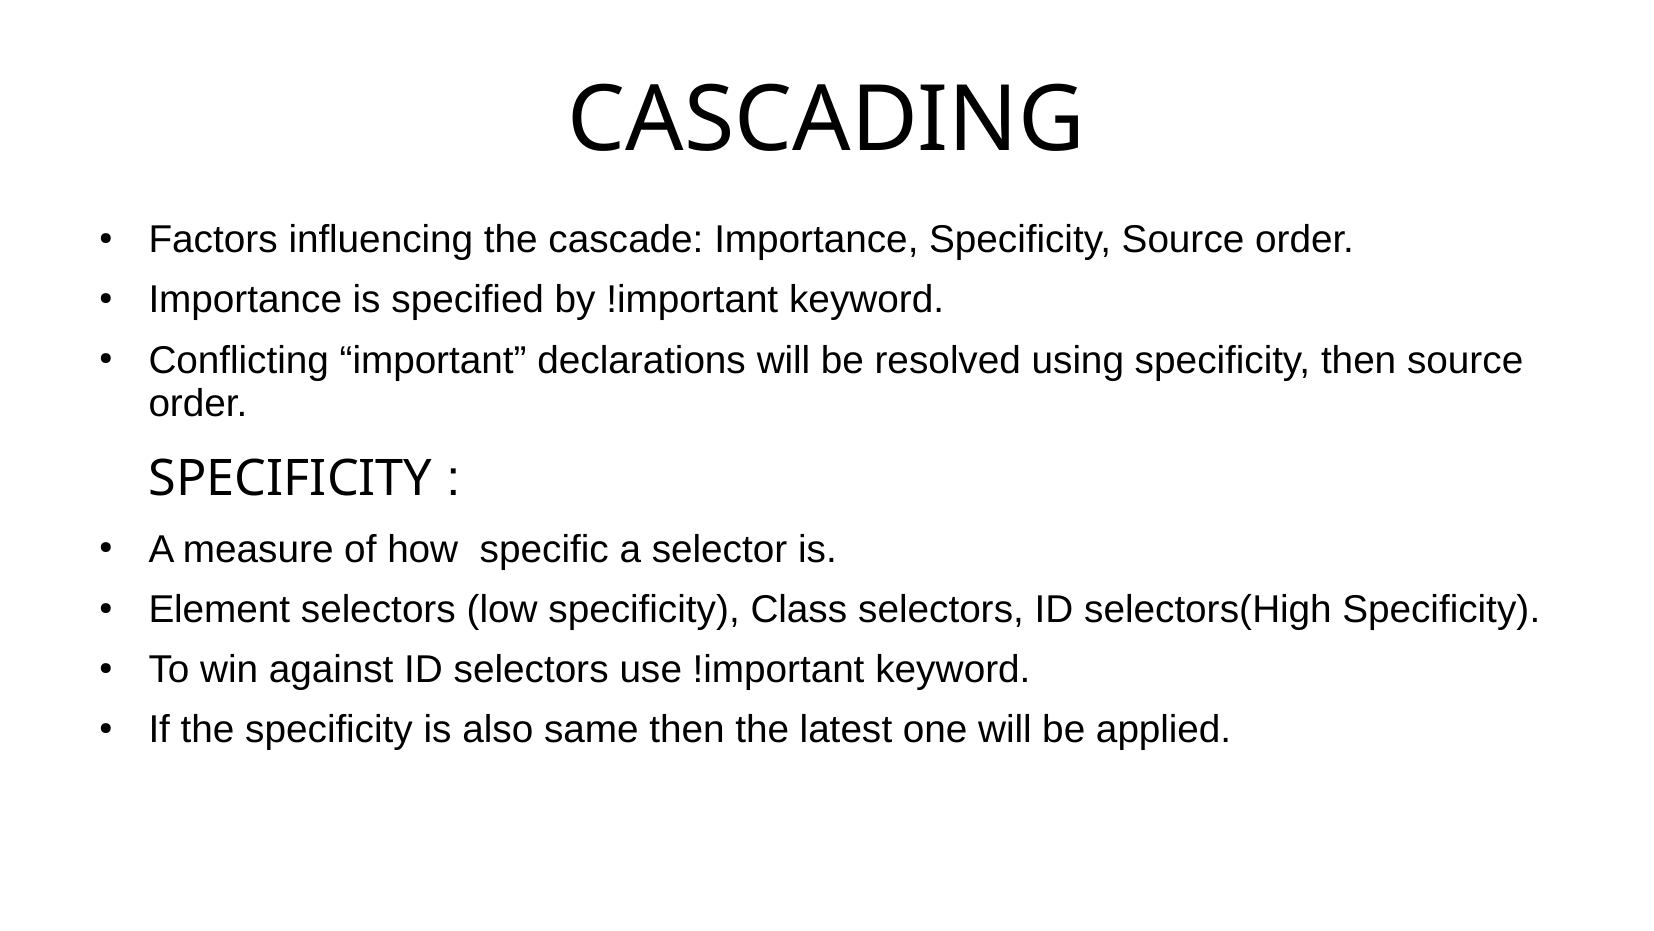

# CASCADING
Factors influencing the cascade: Importance, Specificity, Source order.
Importance is specified by !important keyword.
Conflicting “important” declarations will be resolved using specificity, then source order.
SPECIFICITY :
A measure of how specific a selector is.
Element selectors (low specificity), Class selectors, ID selectors(High Specificity).
To win against ID selectors use !important keyword.
If the specificity is also same then the latest one will be applied.